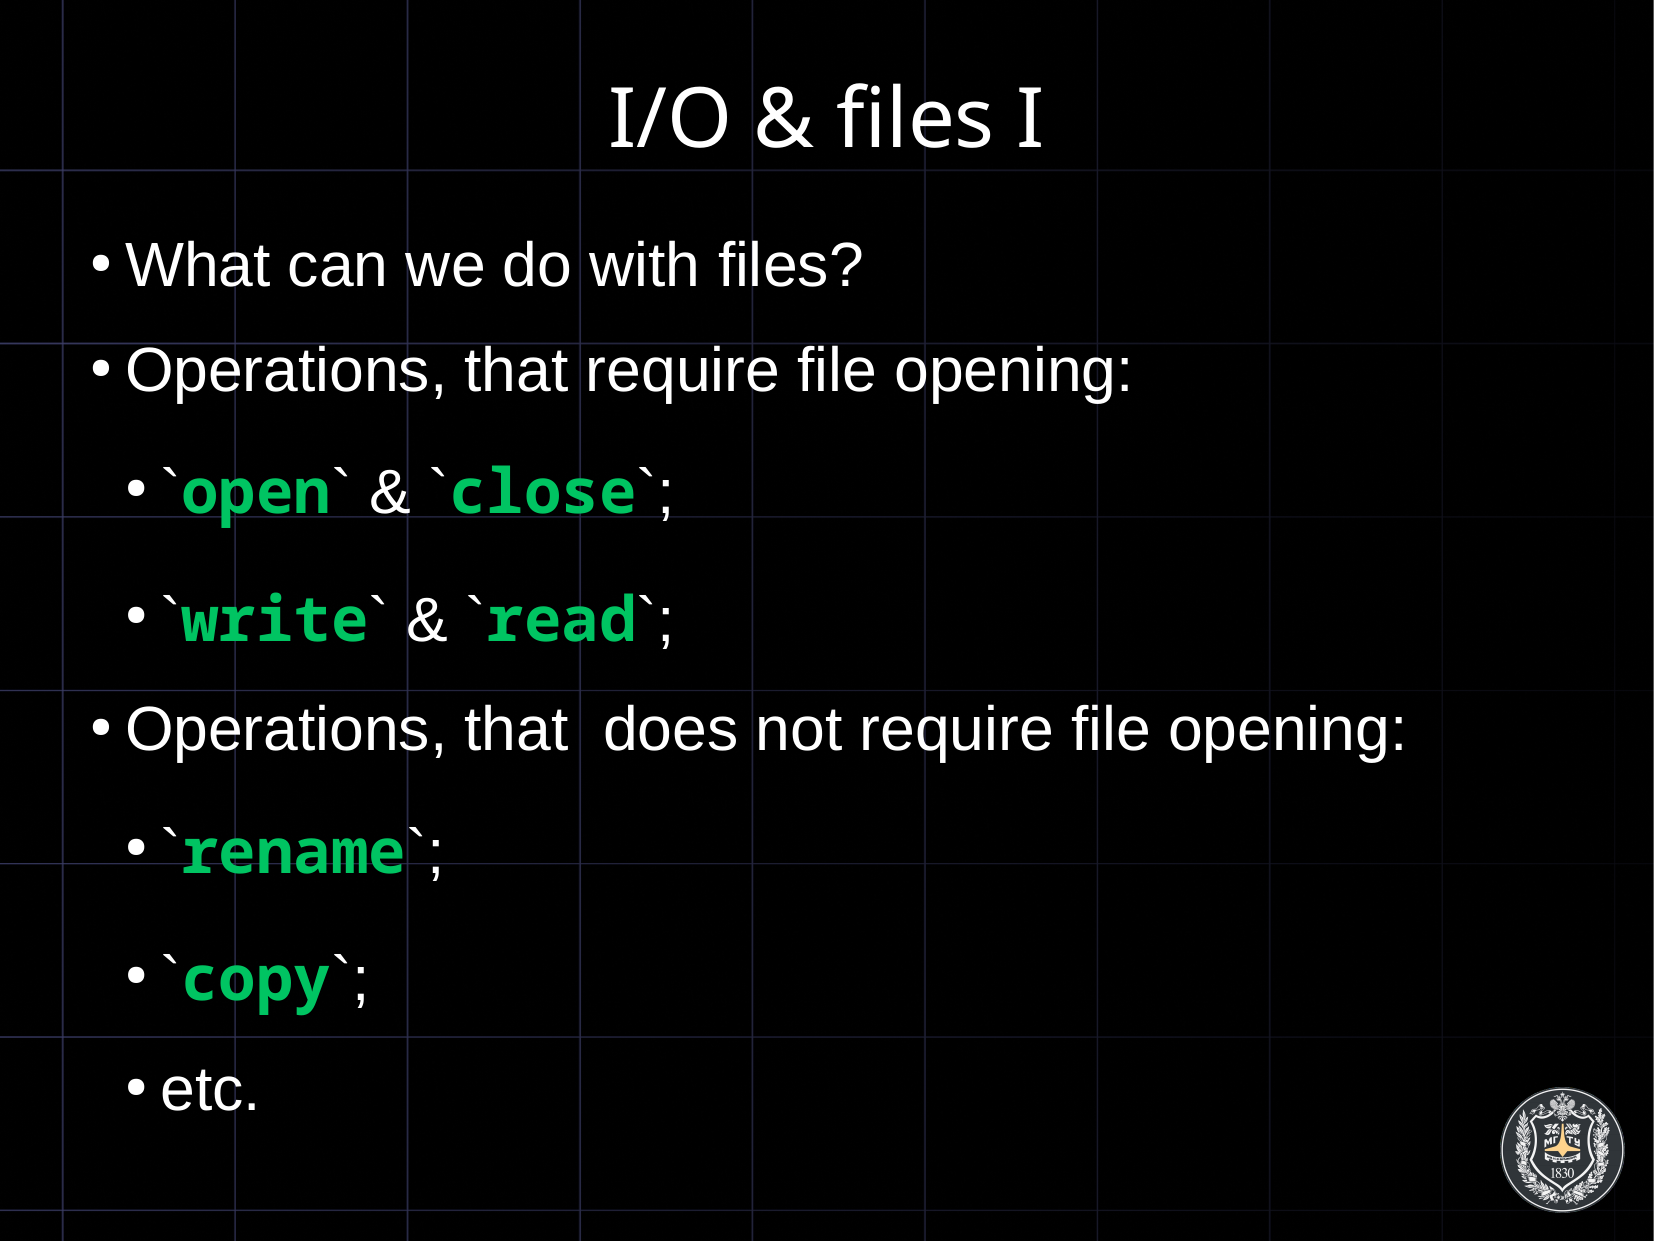

# I/O & files I
What can we do with files?
Operations, that require file opening:
`open` & `close`;
`write` & `read`;
Operations, that does not require file opening:
`rename`;
`copy`;
etc.